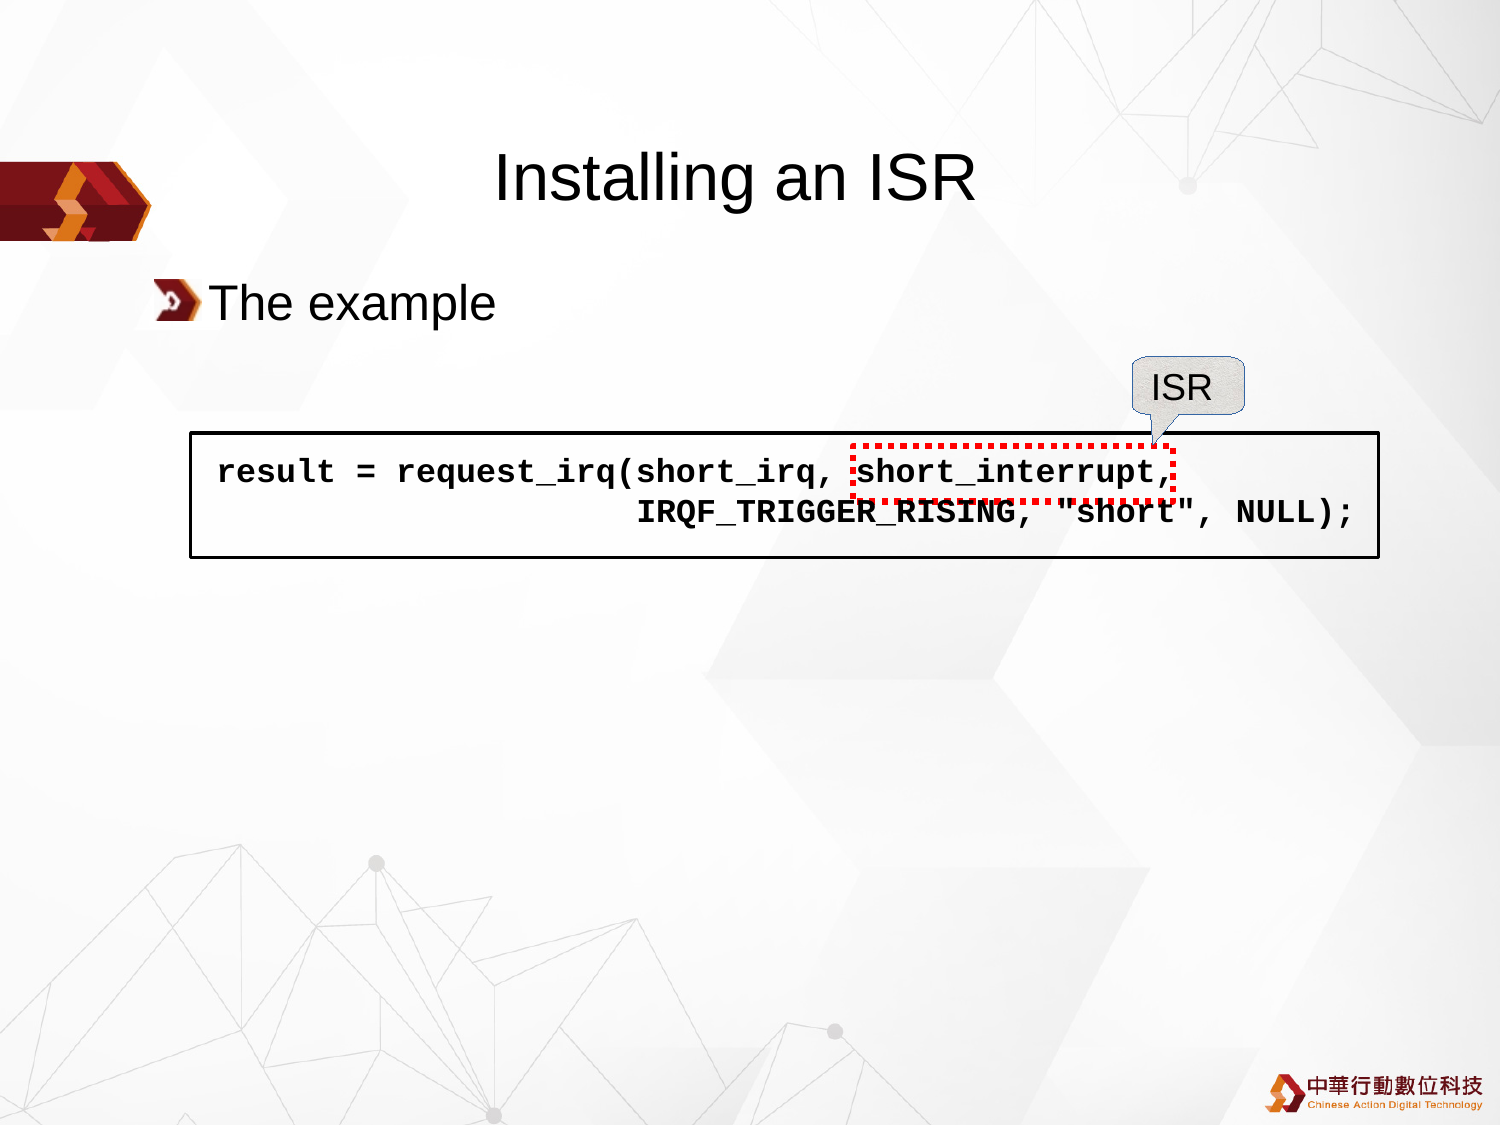

# Installing an ISR
The example
ISR
 result = request_irq(short_irq, short_interrupt,
 IRQF_TRIGGER_RISING, "short", NULL);